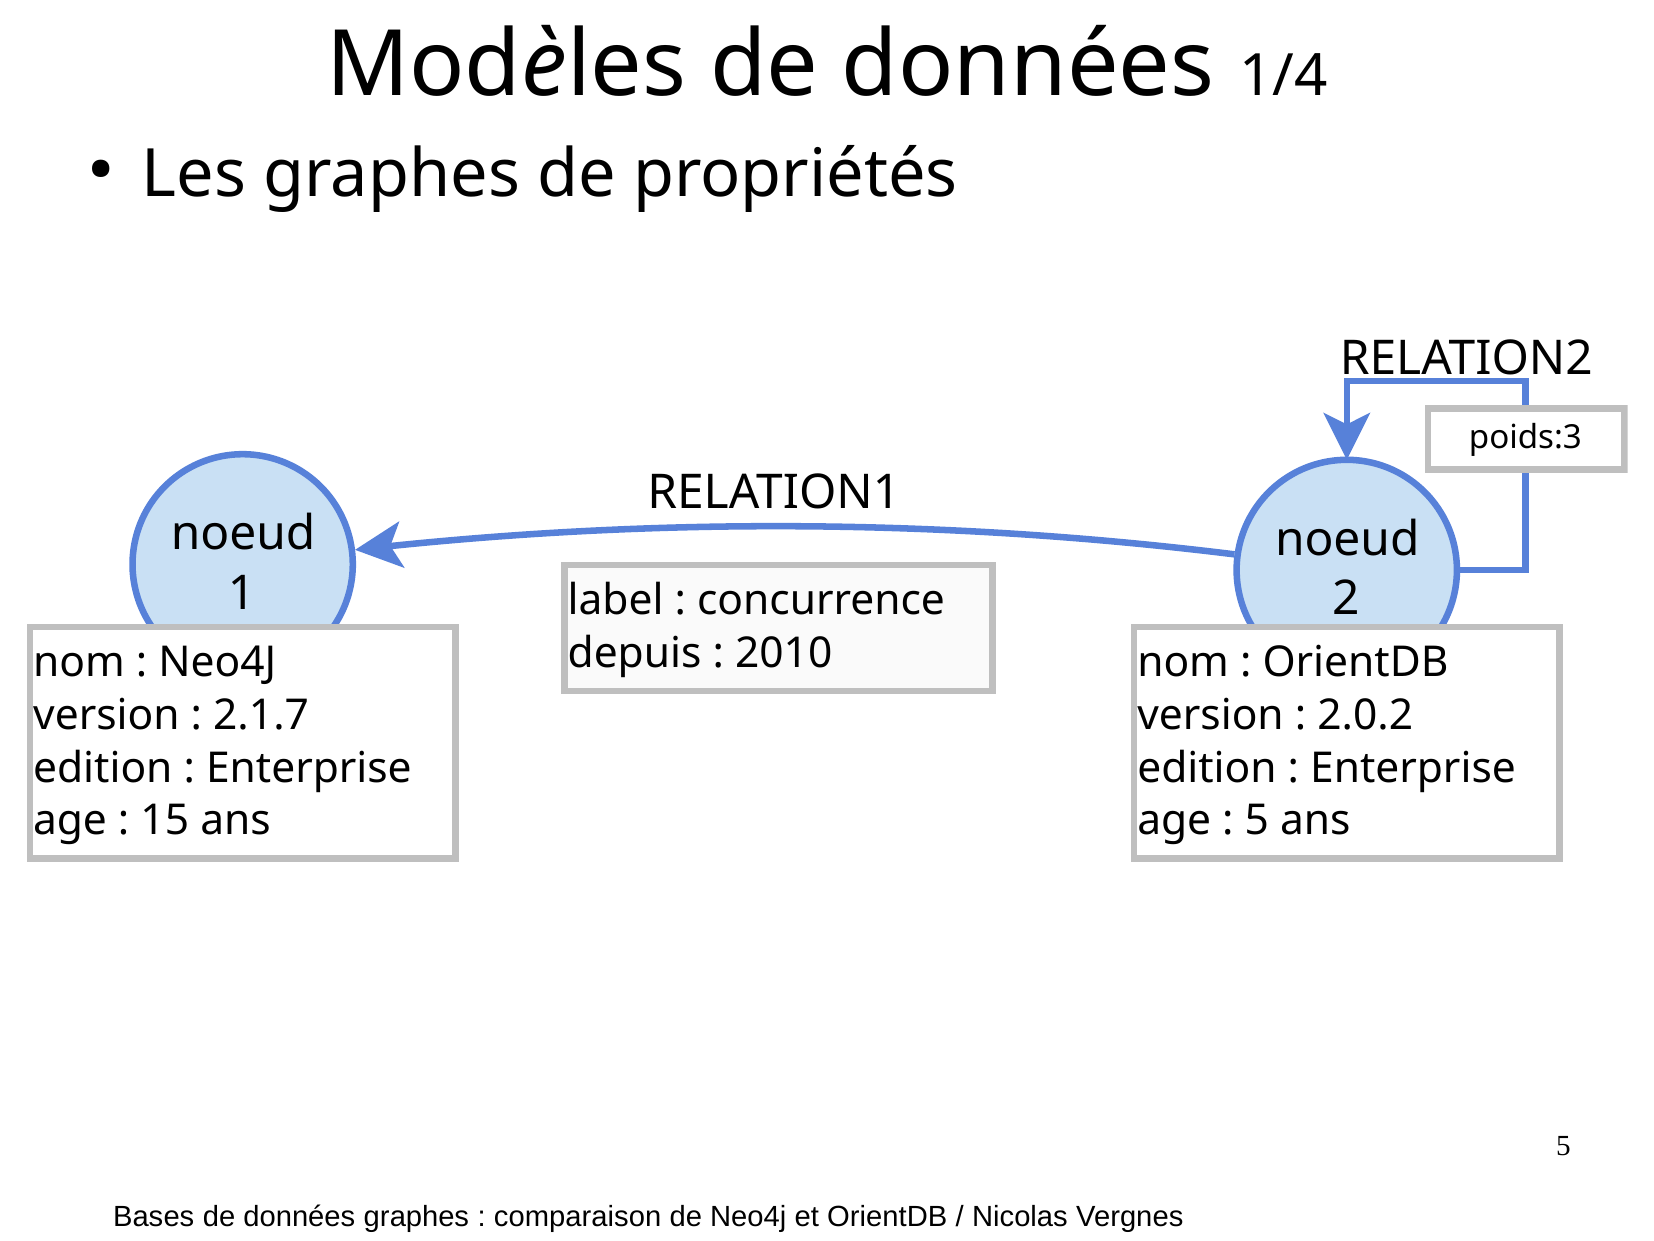

# Modèles de données 1/4
Les graphes de propriétés
5
Bases de données graphes : comparaison de Neo4j et OrientDB / Nicolas Vergnes